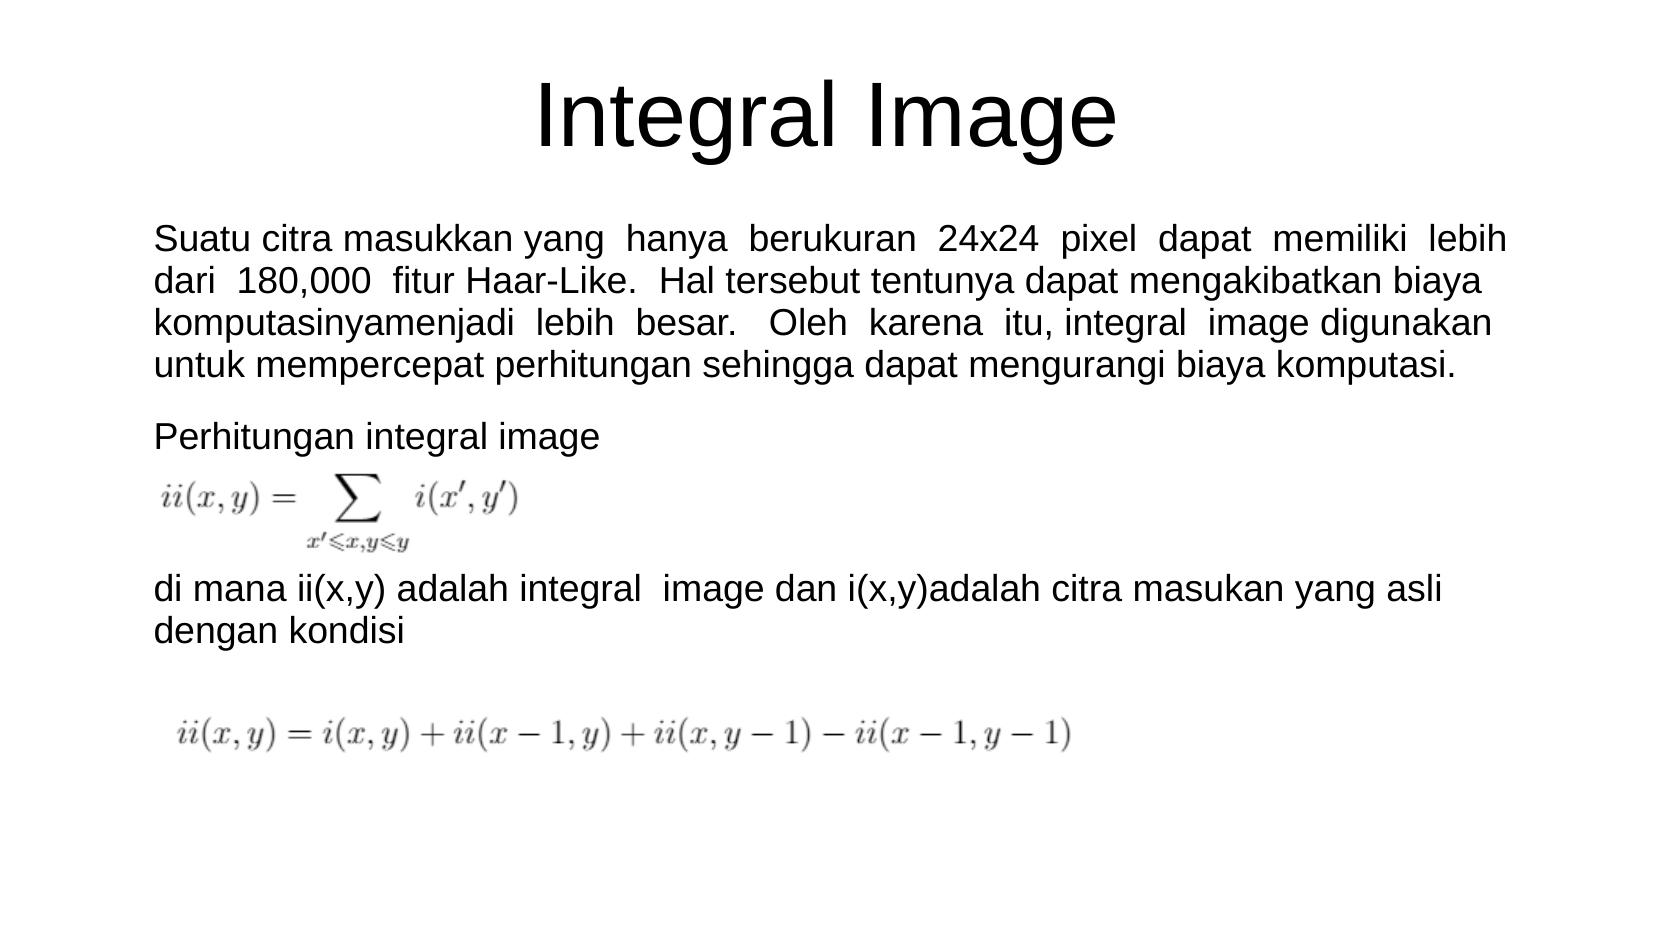

# Integral Image
Suatu citra masukkan yang hanya berukuran 24x24 pixel dapat memiliki lebih dari 180,000 fitur Haar-Like. Hal tersebut tentunya dapat mengakibatkan biaya komputasinyamenjadi lebih besar. Oleh karena itu, integral image digunakan untuk mempercepat perhitungan sehingga dapat mengurangi biaya komputasi.
Perhitungan integral image
di mana ii(x,y) adalah integral image dan i(x,y)adalah citra masukan yang asli dengan kondisi